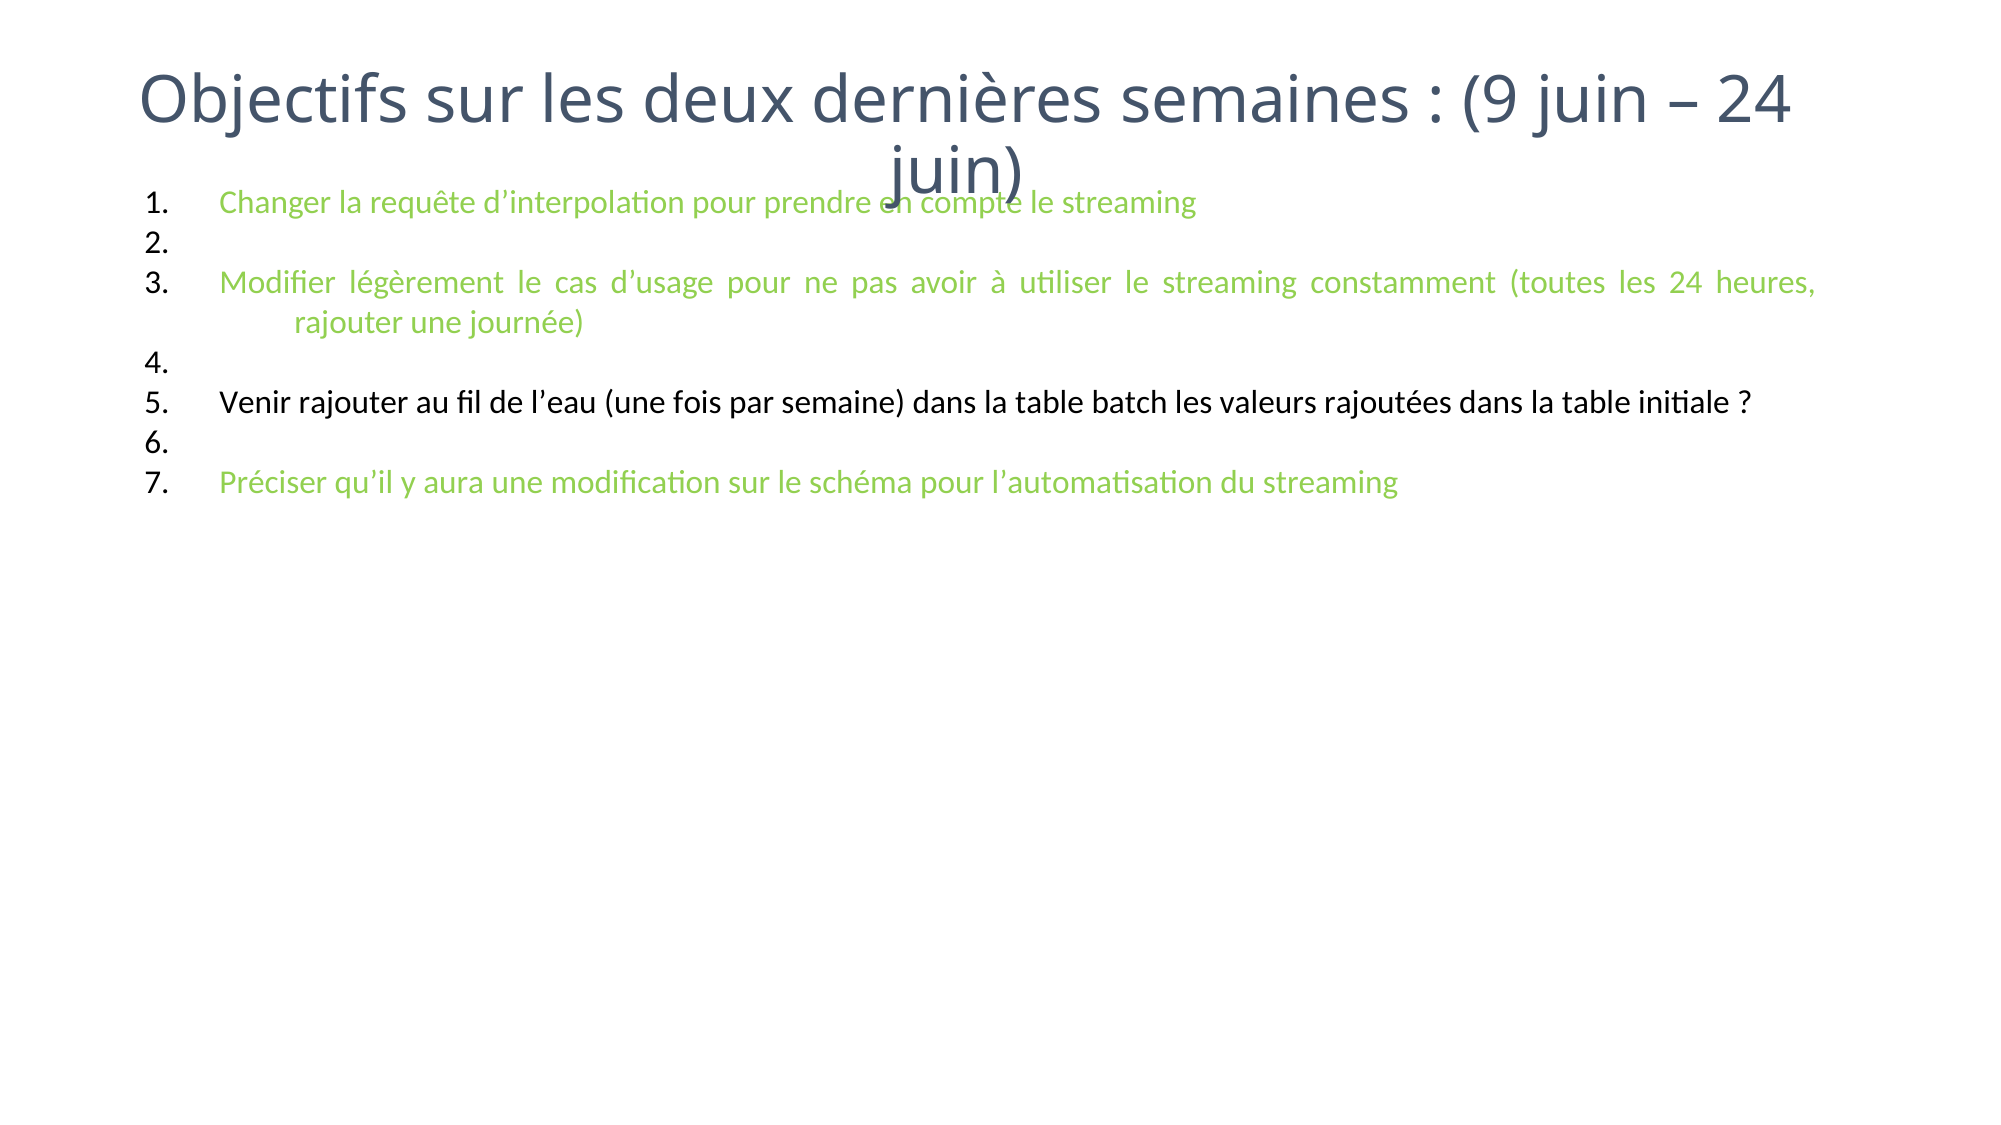

# Objectifs sur les deux dernières semaines : (9 juin – 24 juin)
Changer la requête d’interpolation pour prendre en compte le streaming
Modifier légèrement le cas d’usage pour ne pas avoir à utiliser le streaming constamment (toutes les 24 heures, rajouter une journée)
Venir rajouter au fil de l’eau (une fois par semaine) dans la table batch les valeurs rajoutées dans la table initiale ?
Préciser qu’il y aura une modification sur le schéma pour l’automatisation du streaming